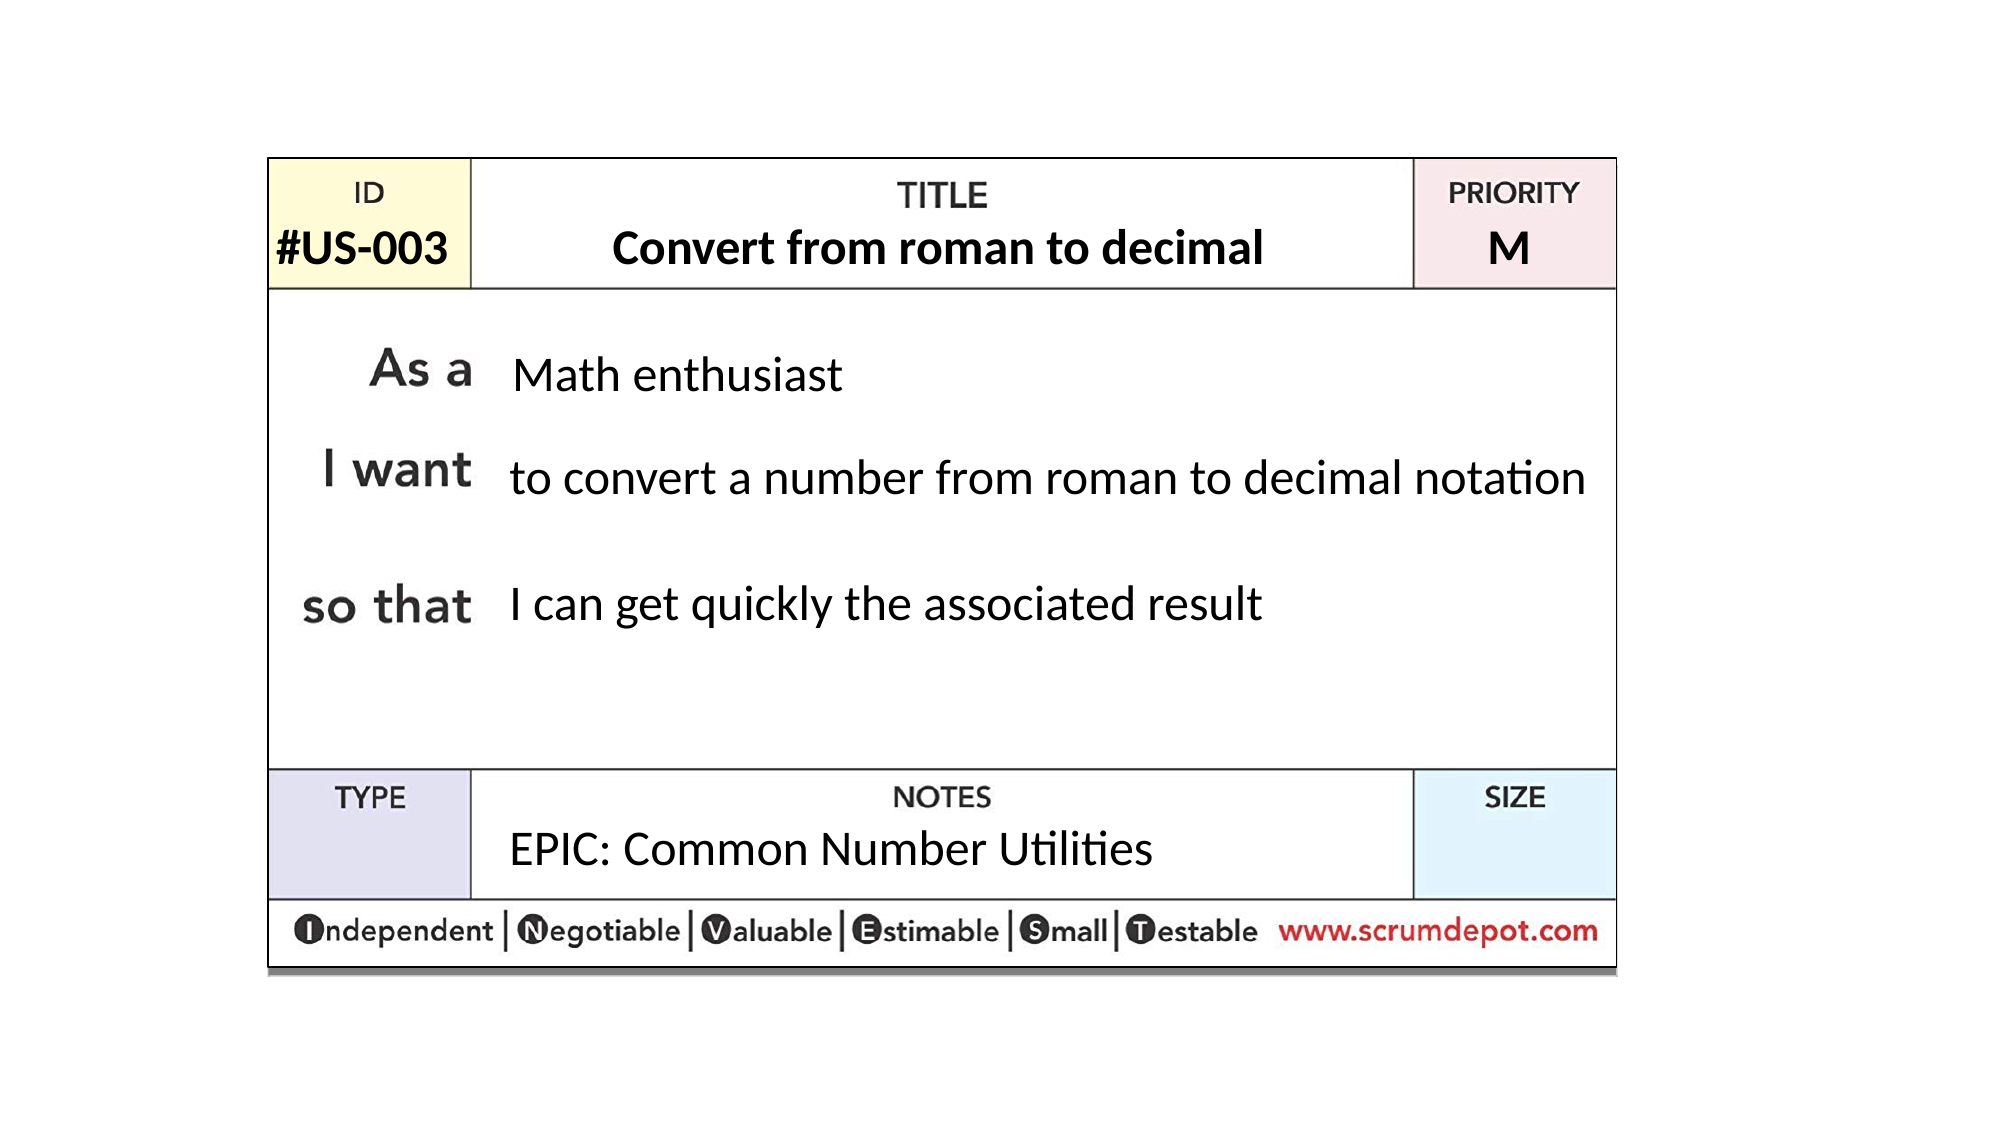

#US-003
Convert from roman to decimal
Math enthusiast
to convert a number from roman to decimal notation
I can get quickly the associated result
M
EPIC: Common Number Utilities